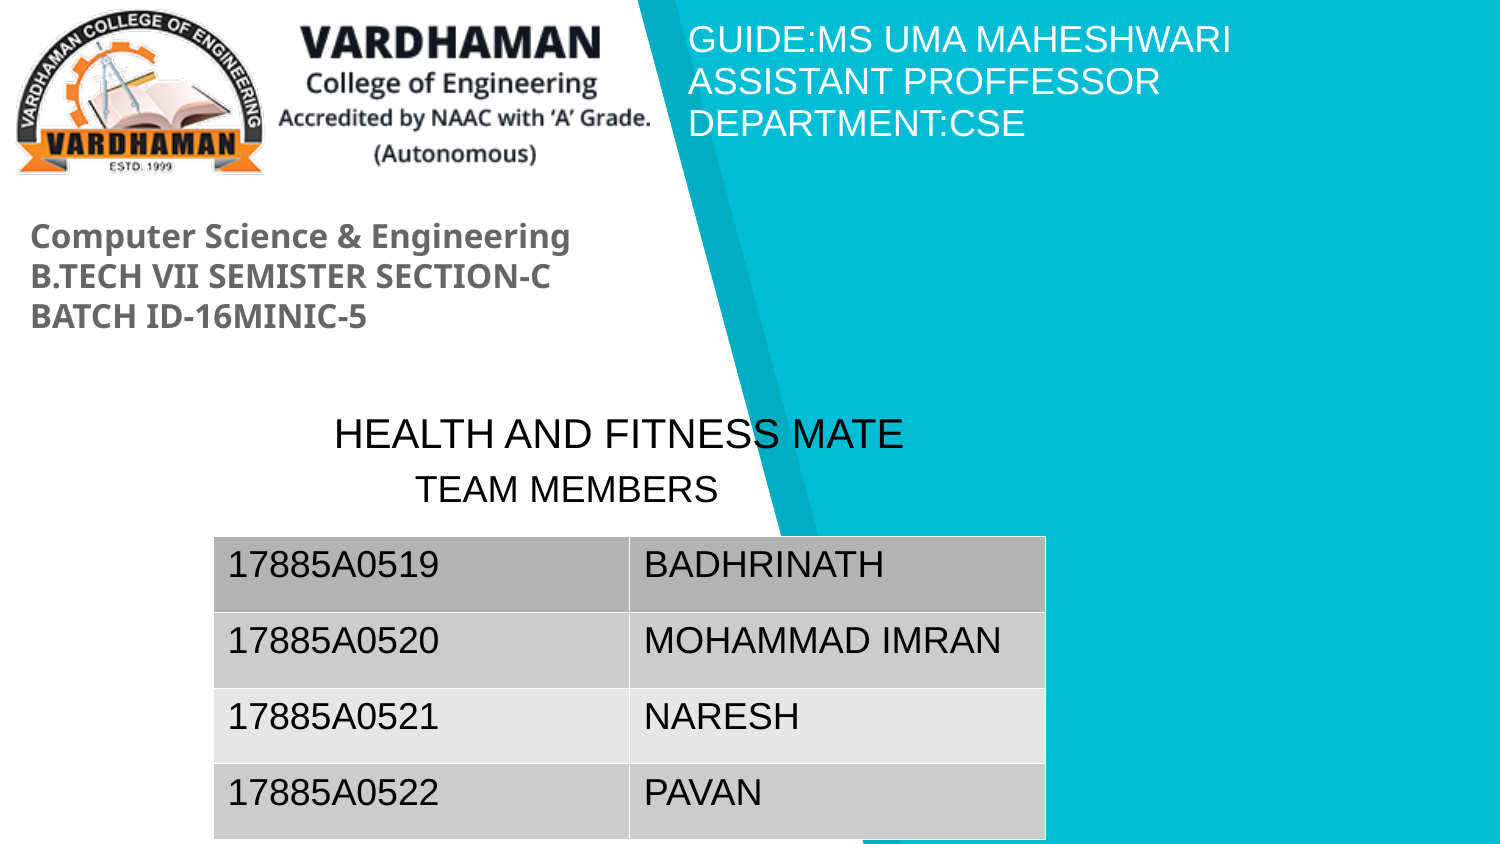

GUIDE:MS UMA MAHESHWARI
ASSISTANT PROFFESSOR
DEPARTMENT:CSE
# Computer Science & Engineering B.TECH VII SEMISTER SECTION-C BATCH ID-16MINIC-5
HEALTH AND FITNESS MATE
TEAM MEMBERS
| 17885A0519 | BADHRINATH |
| --- | --- |
| 17885A0520 | MOHAMMAD IMRAN |
| 17885A0521 | NARESH |
| 17885A0522 | PAVAN |